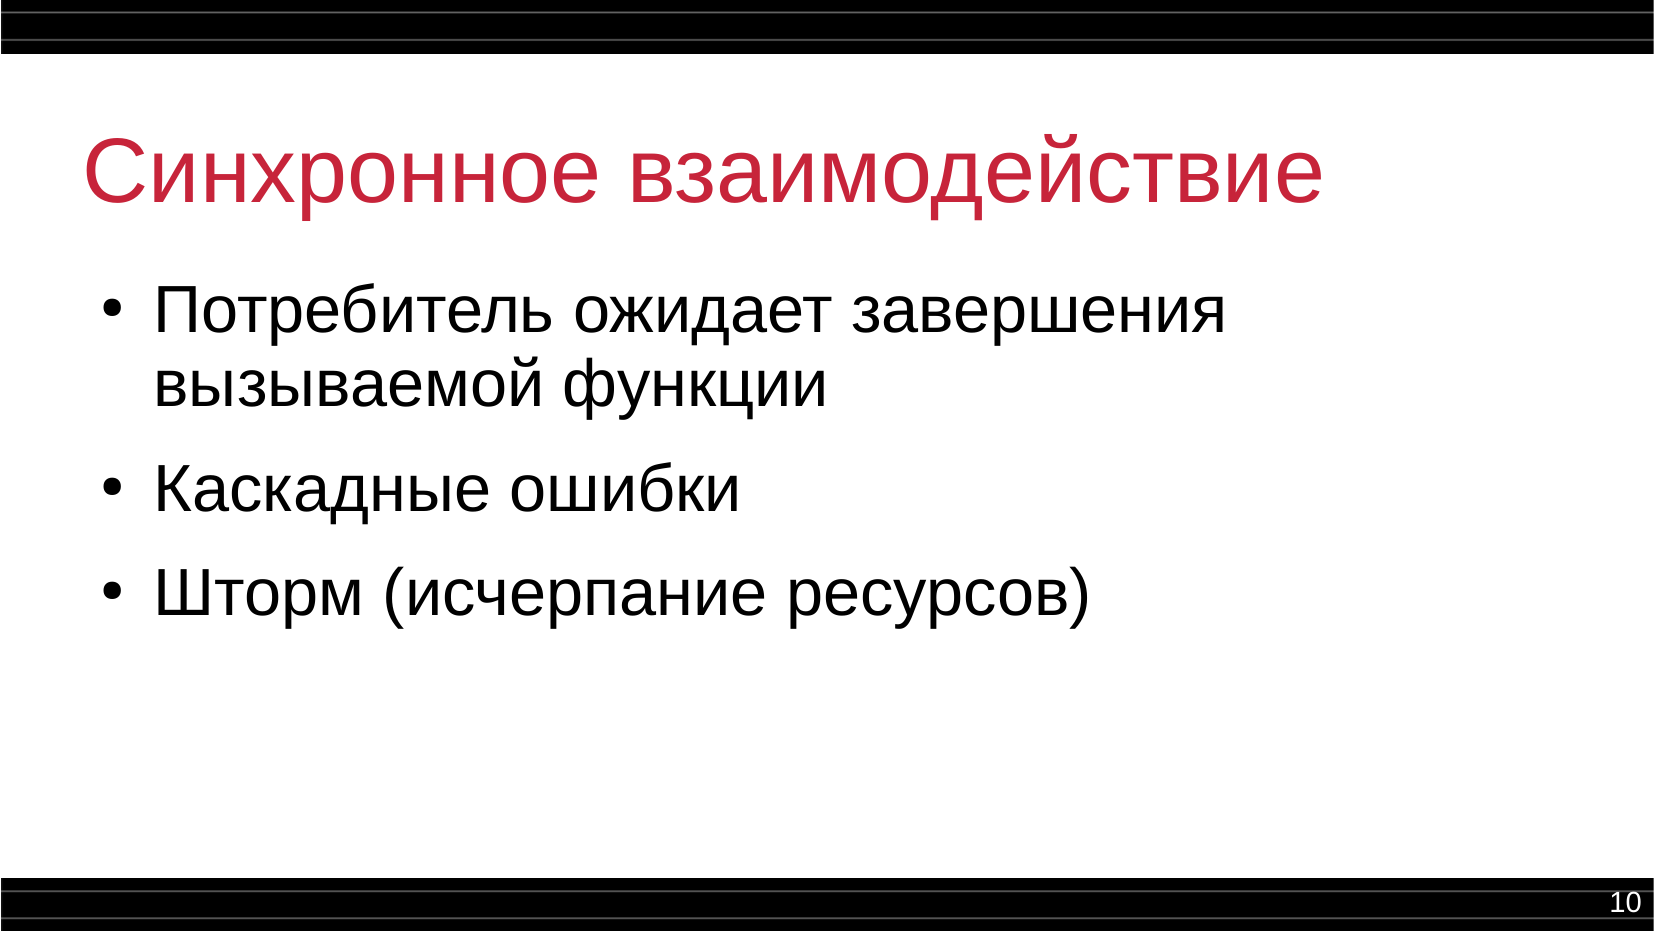

# Синхронное взаимодействие
Потребитель ожидает завершения вызываемой функции
Каскадные ошибки
Шторм (исчерпание ресурсов)